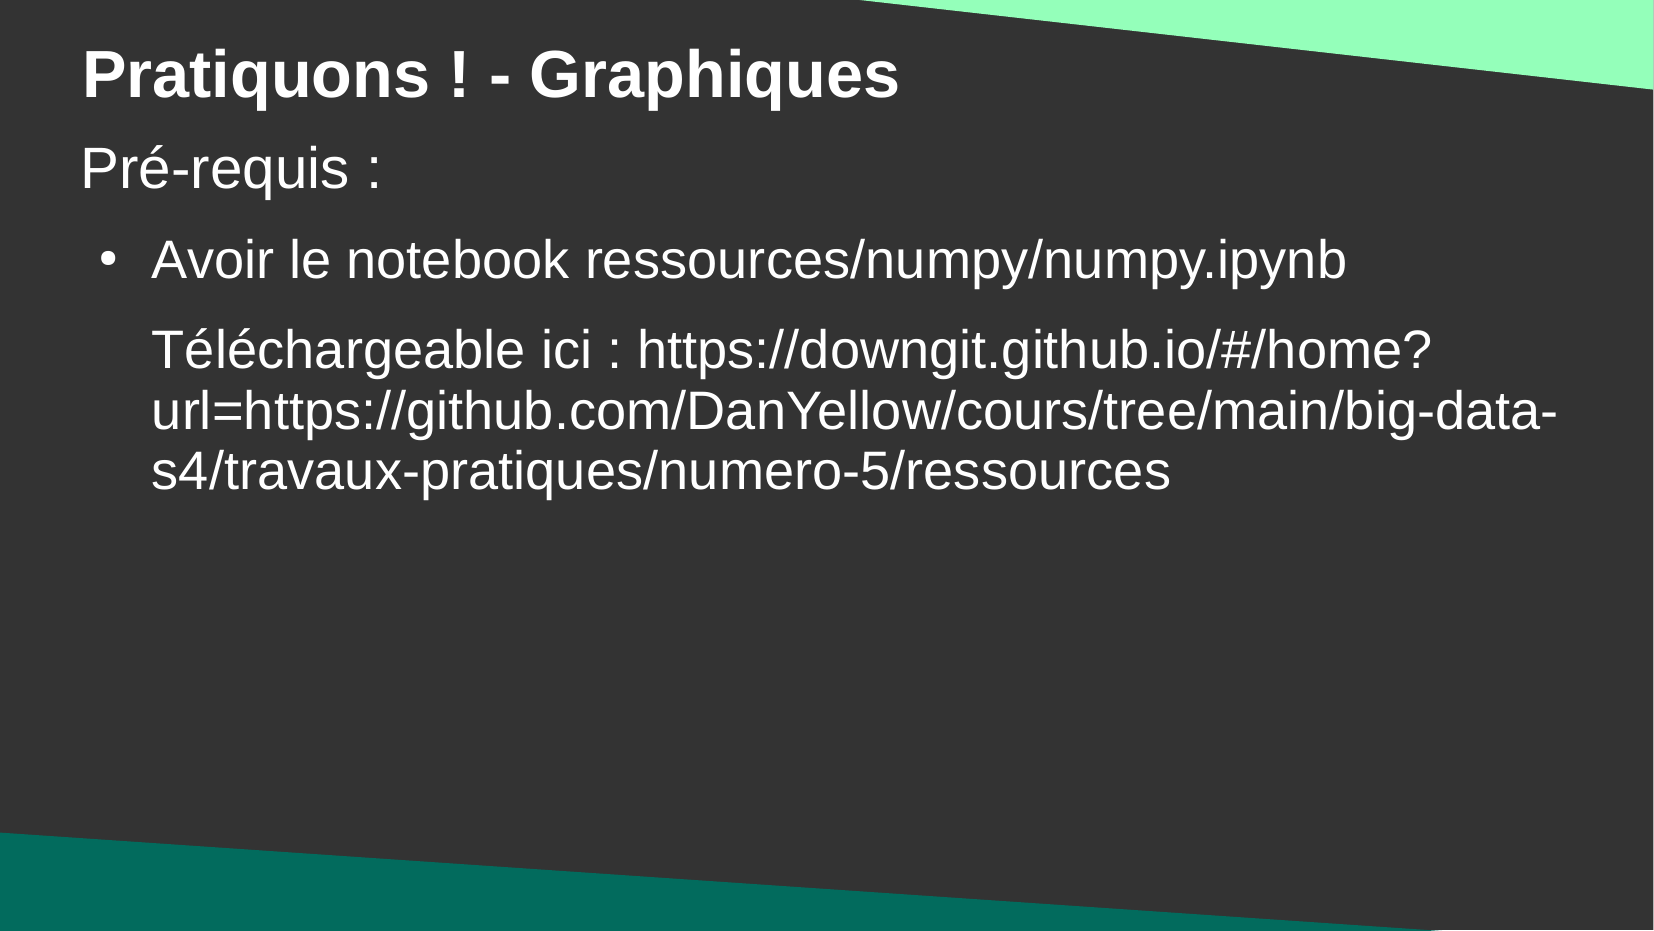

# Pratiquons ! - Graphiques
Pré-requis :
Avoir le notebook ressources/numpy/numpy.ipynb
Téléchargeable ici : https://downgit.github.io/#/home?url=https://github.com/DanYellow/cours/tree/main/big-data-s4/travaux-pratiques/numero-5/ressources